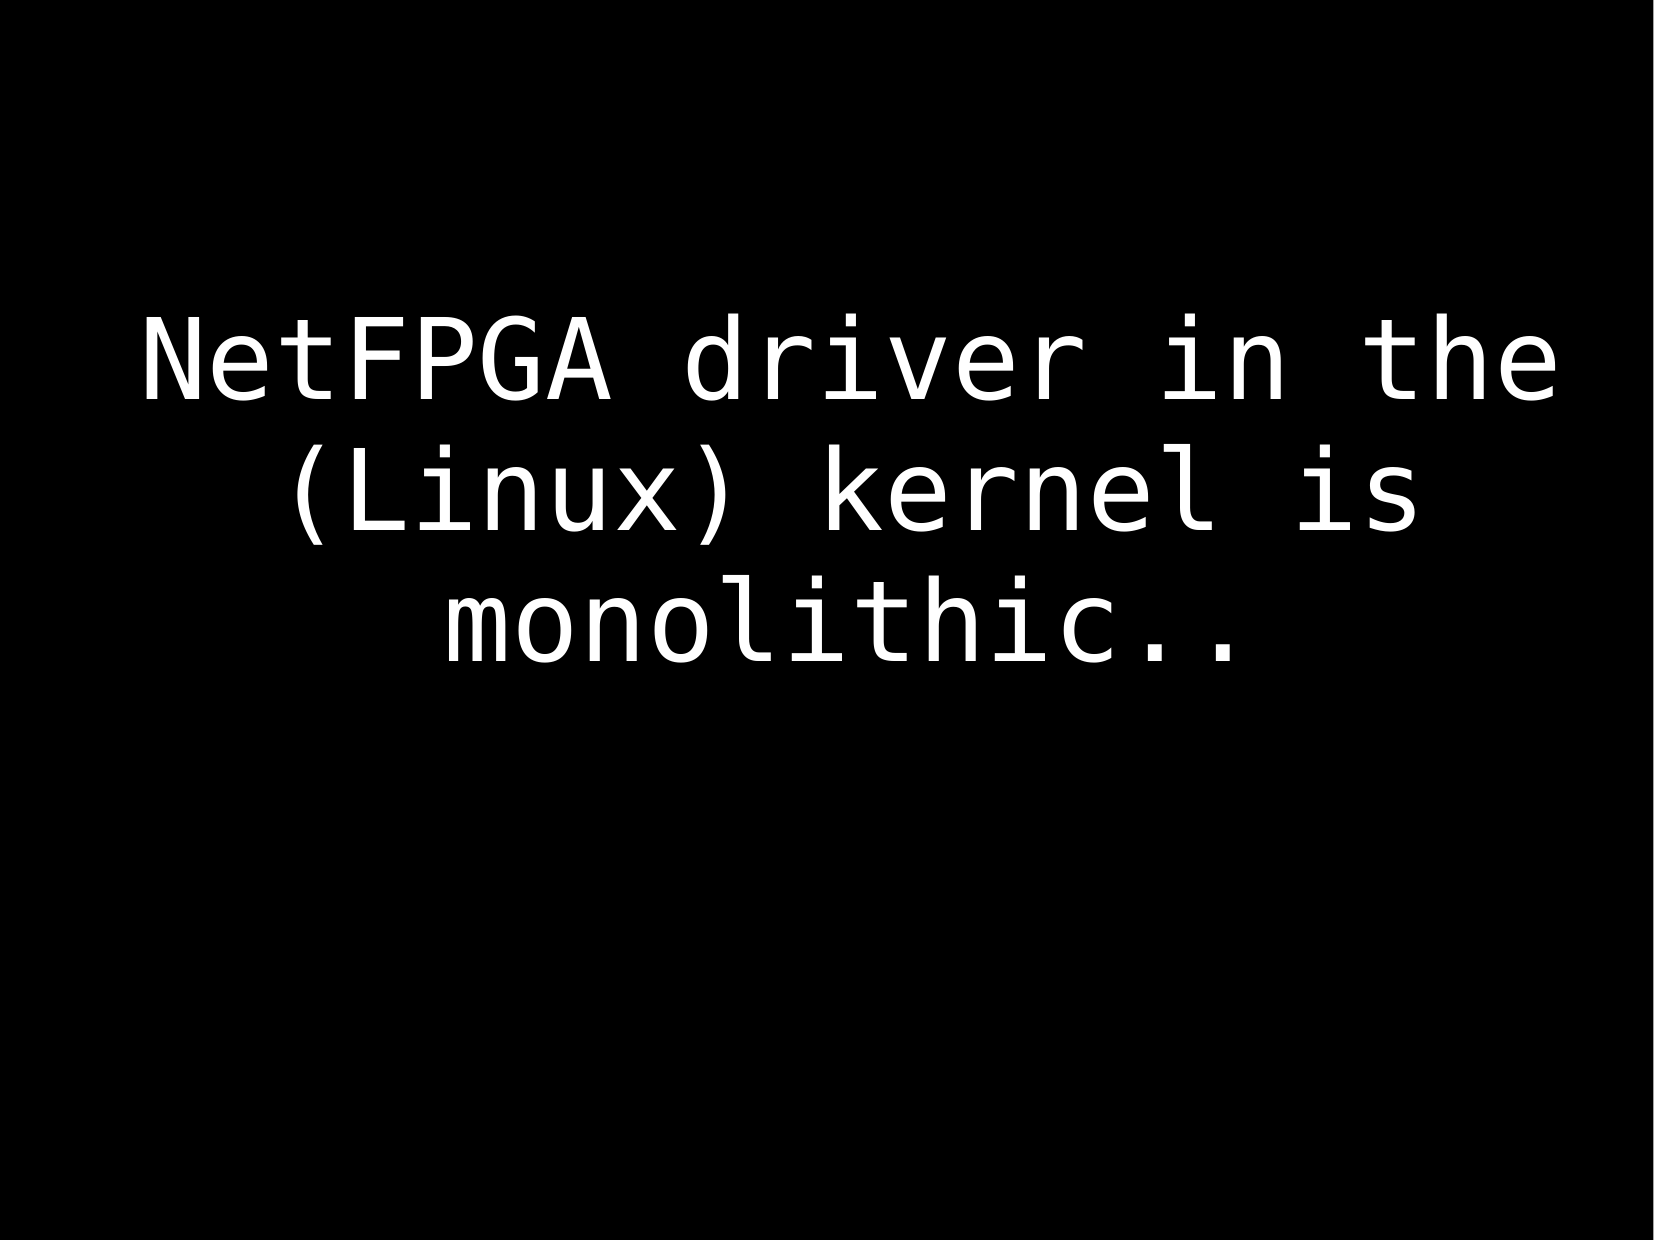

# NetFPGA driver in the (Linux) kernel is monolithic..